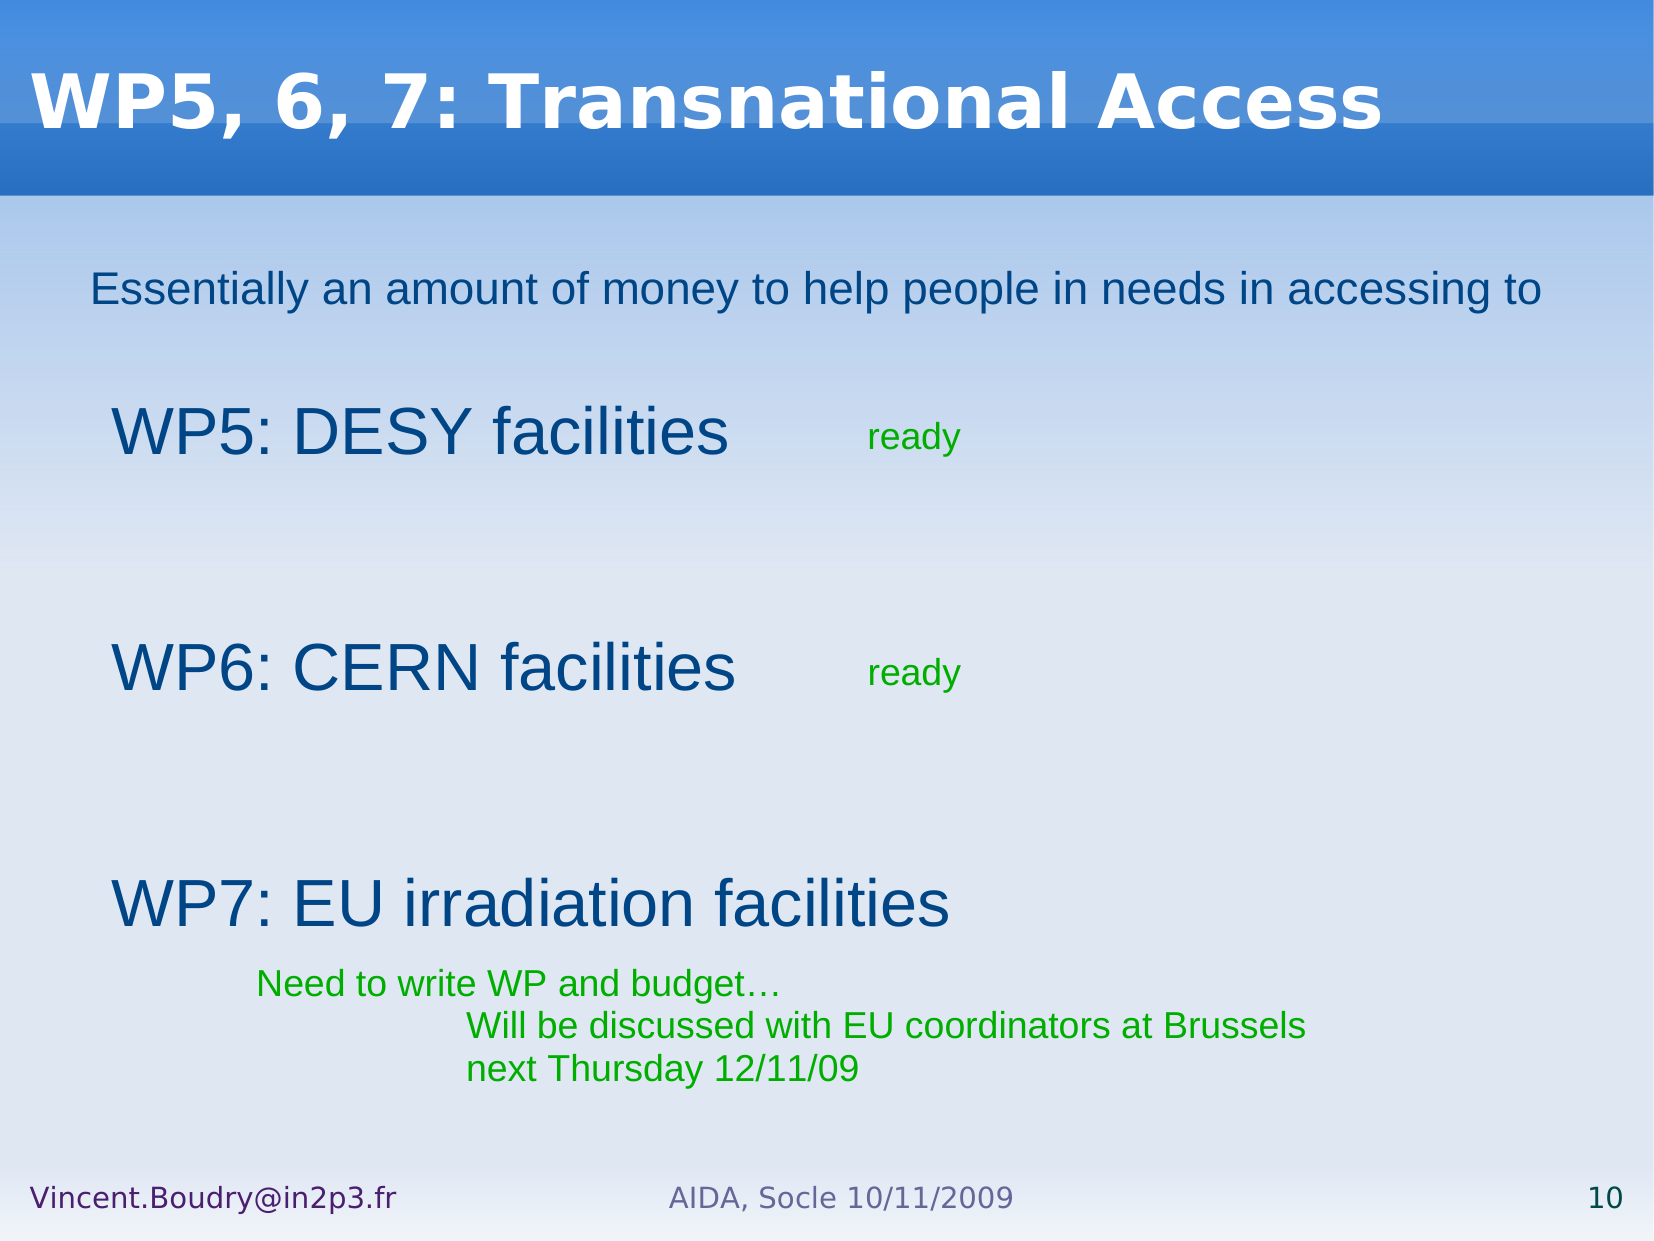

# WP5, 6, 7: Transnational Access
Essentially an amount of money to help people in needs in accessing to
WP5: DESY facilities
ready
WP6: CERN facilities
ready
WP7: EU irradiation facilities
Need to write WP and budget…
 Will be discussed with EU coordinators at Brussels
 next Thursday 12/11/09
AIDA, Socle 10/11/2009
10